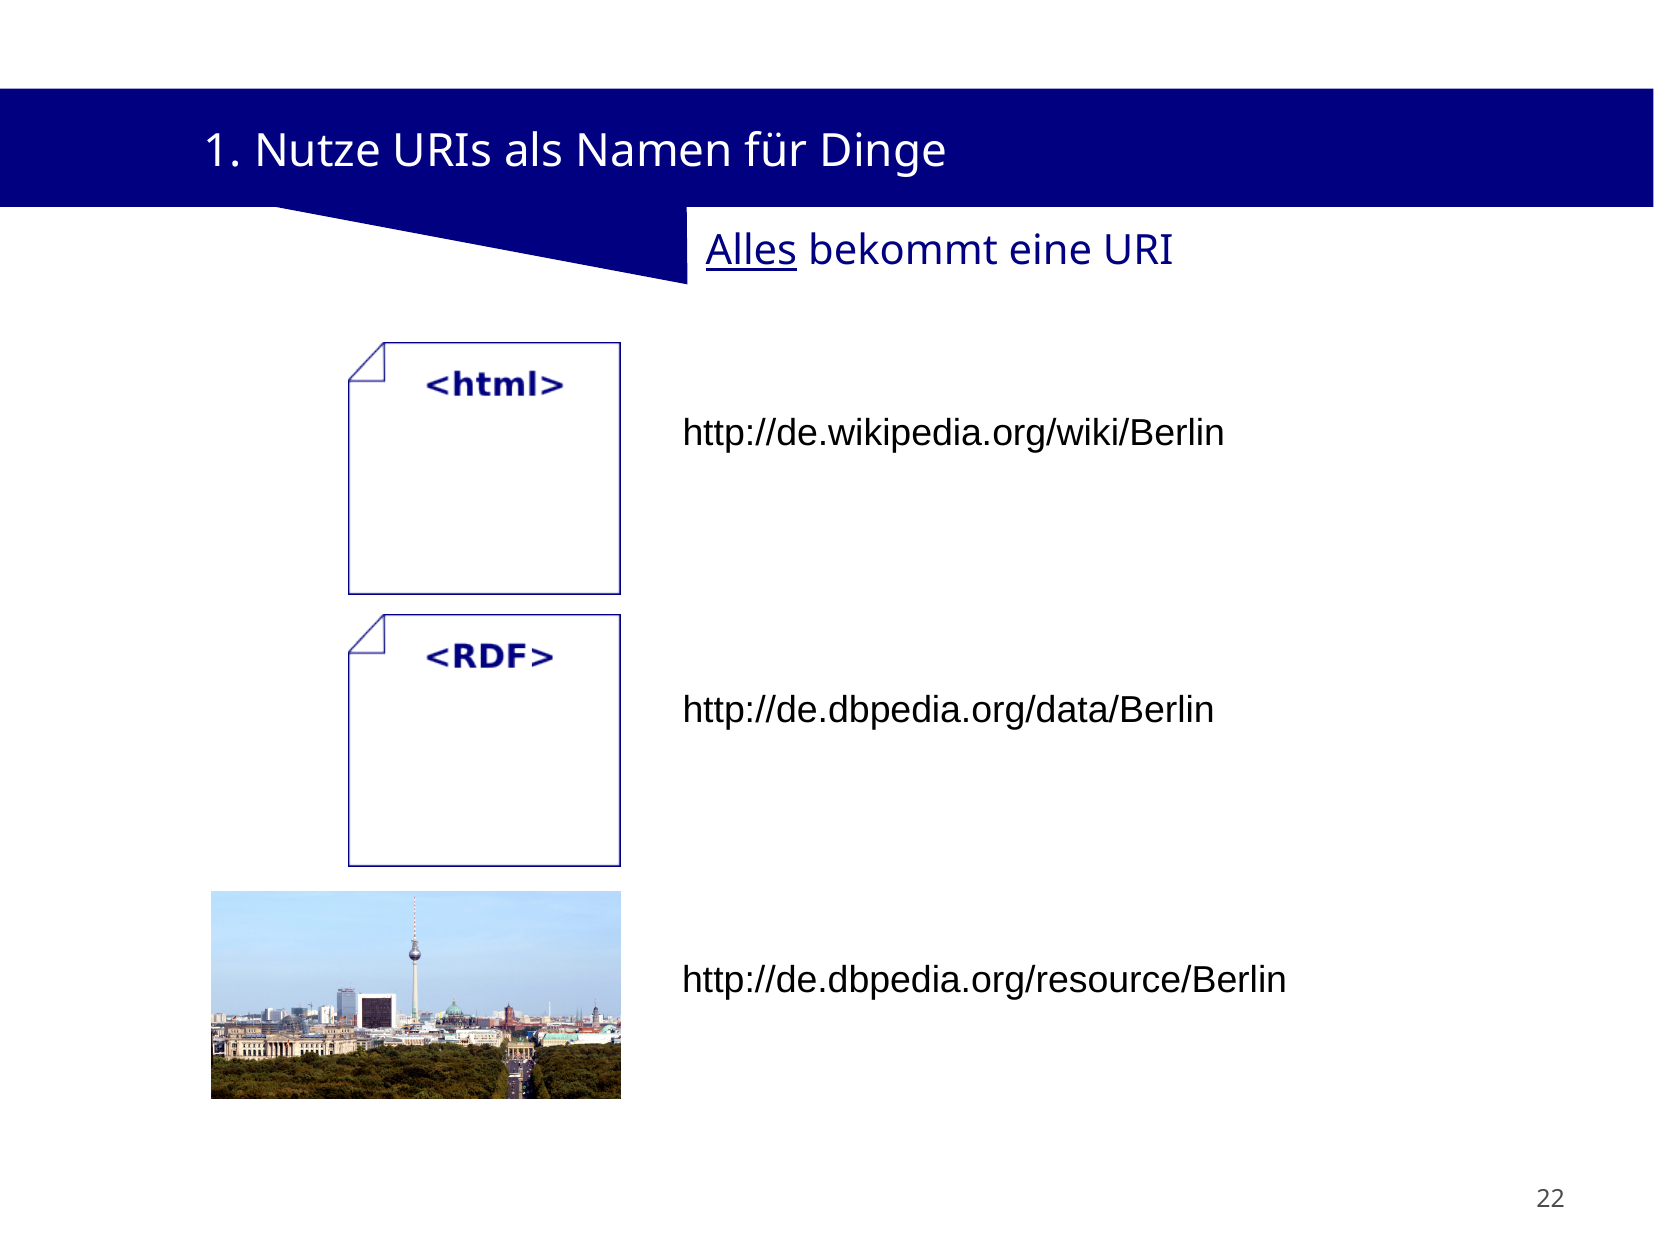

1. Nutze URIs als Namen für Dinge
Alles bekommt eine URI
http://de.wikipedia.org/wiki/Berlin
http://de.dbpedia.org/data/Berlin
http://de.dbpedia.org/resource/Berlin